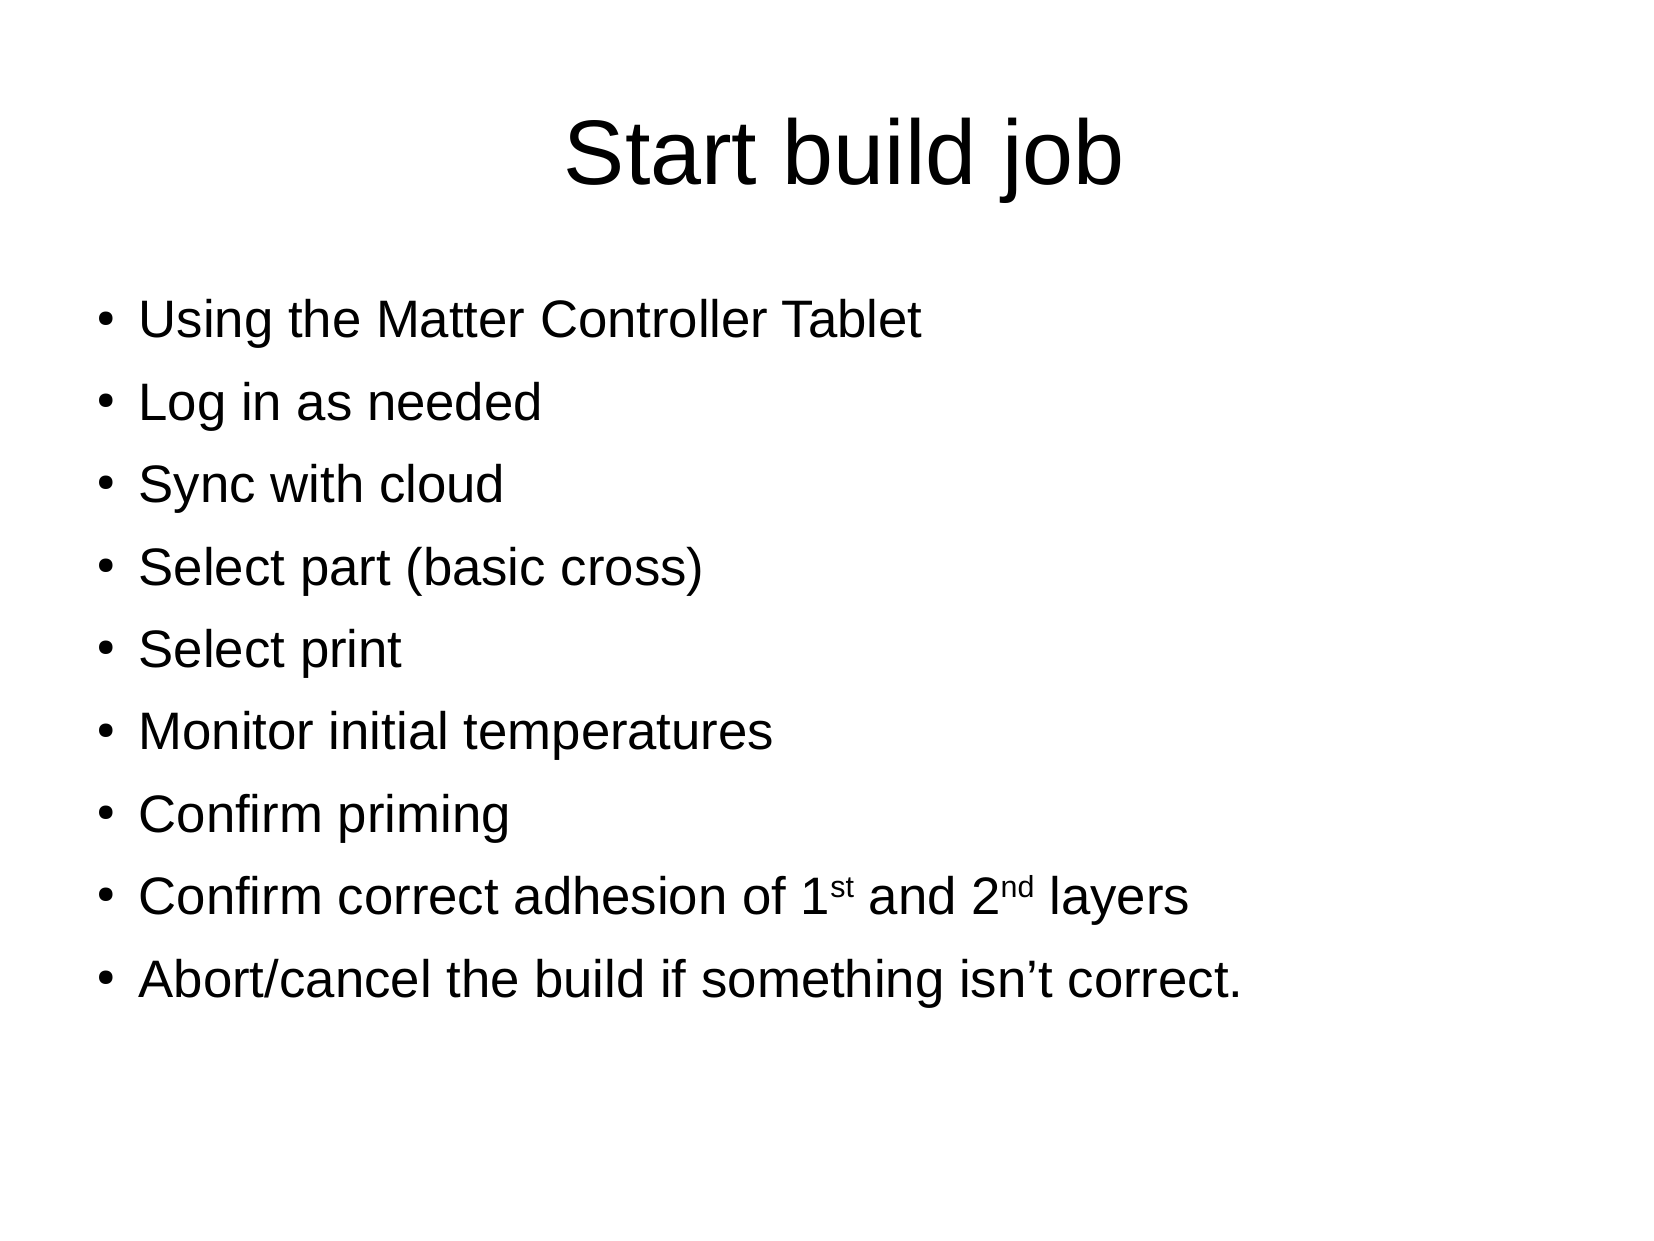

# Start build job
Using the Matter Controller Tablet
Log in as needed
Sync with cloud
Select part (basic cross)
Select print
Monitor initial temperatures
Confirm priming
Confirm correct adhesion of 1st and 2nd layers
Abort/cancel the build if something isn’t correct.